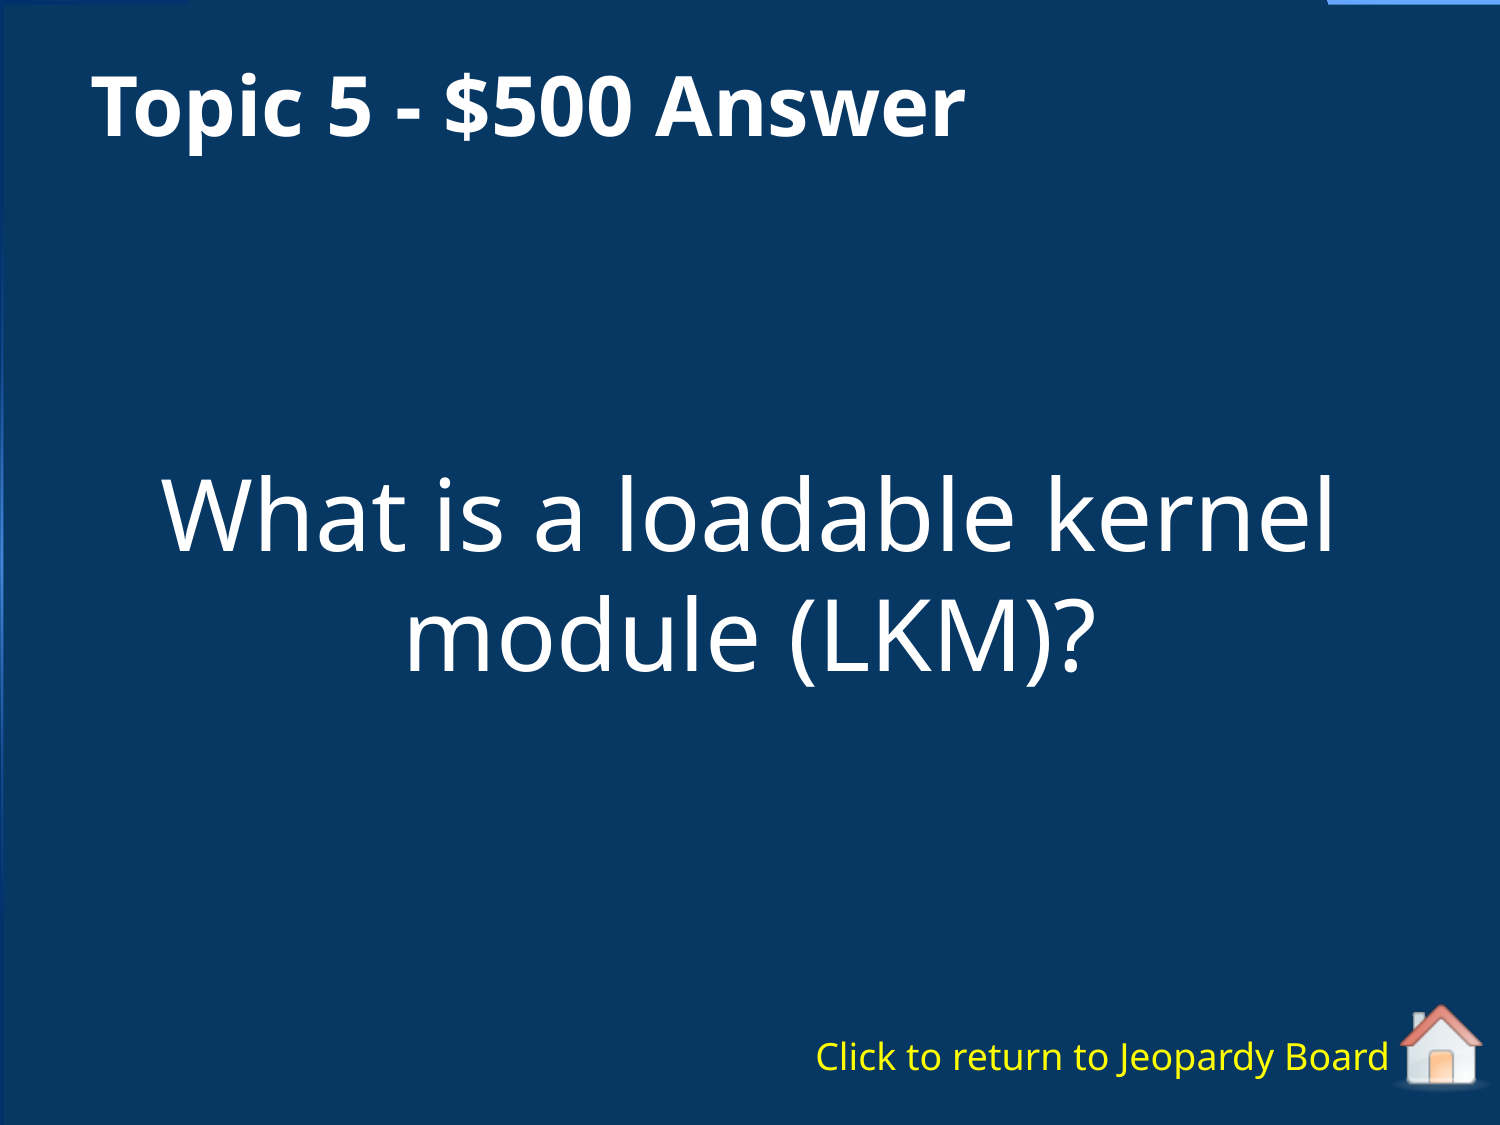

Topic 5 - $500 Answer
# What is a loadable kernel module (LKM)?
Click to return to Jeopardy Board